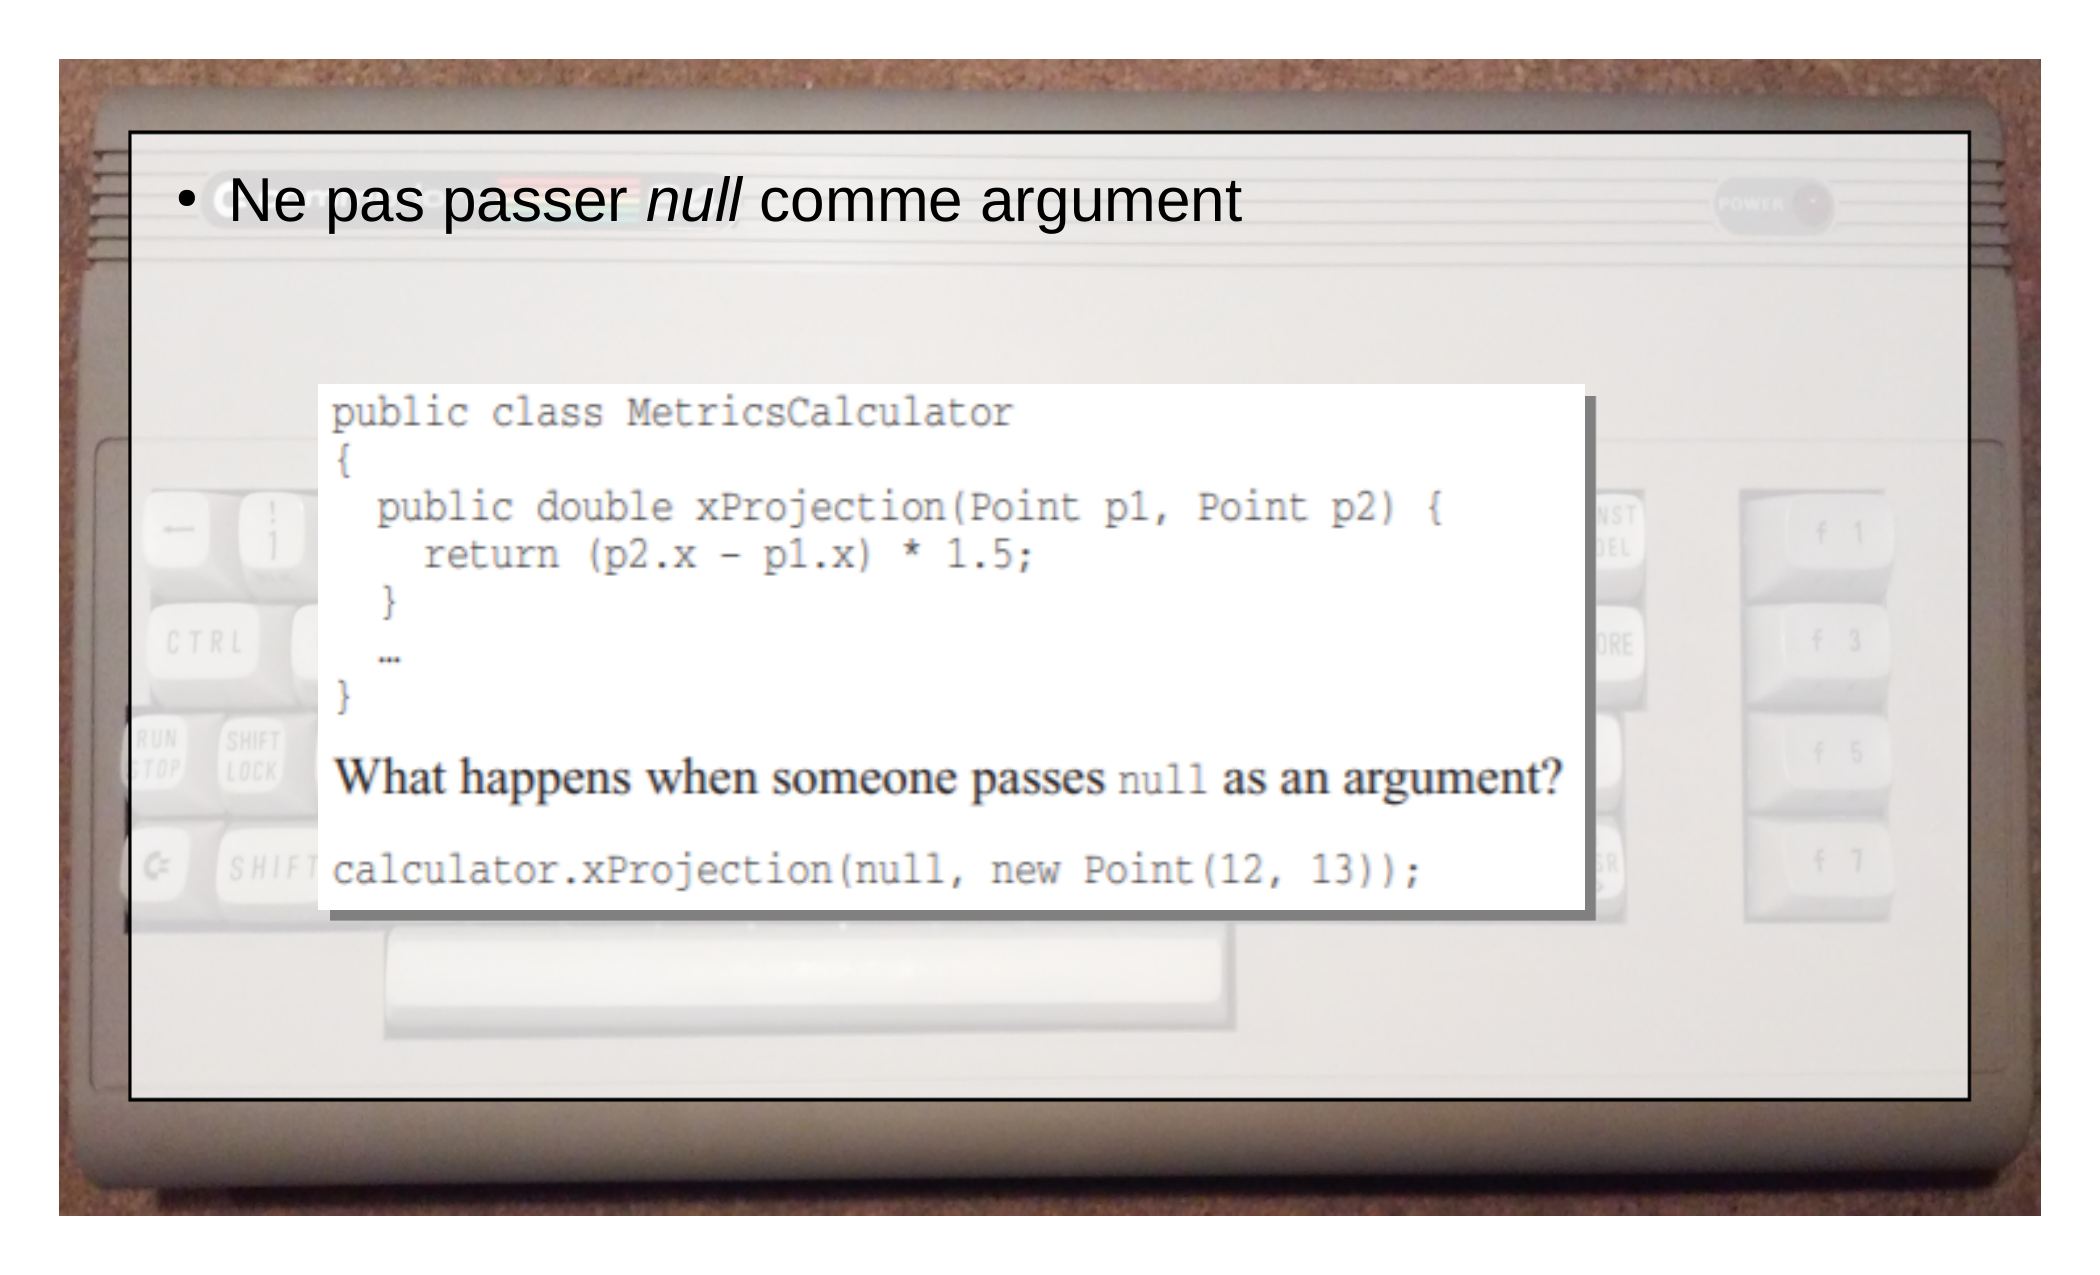

# Ne pas passer null comme argument